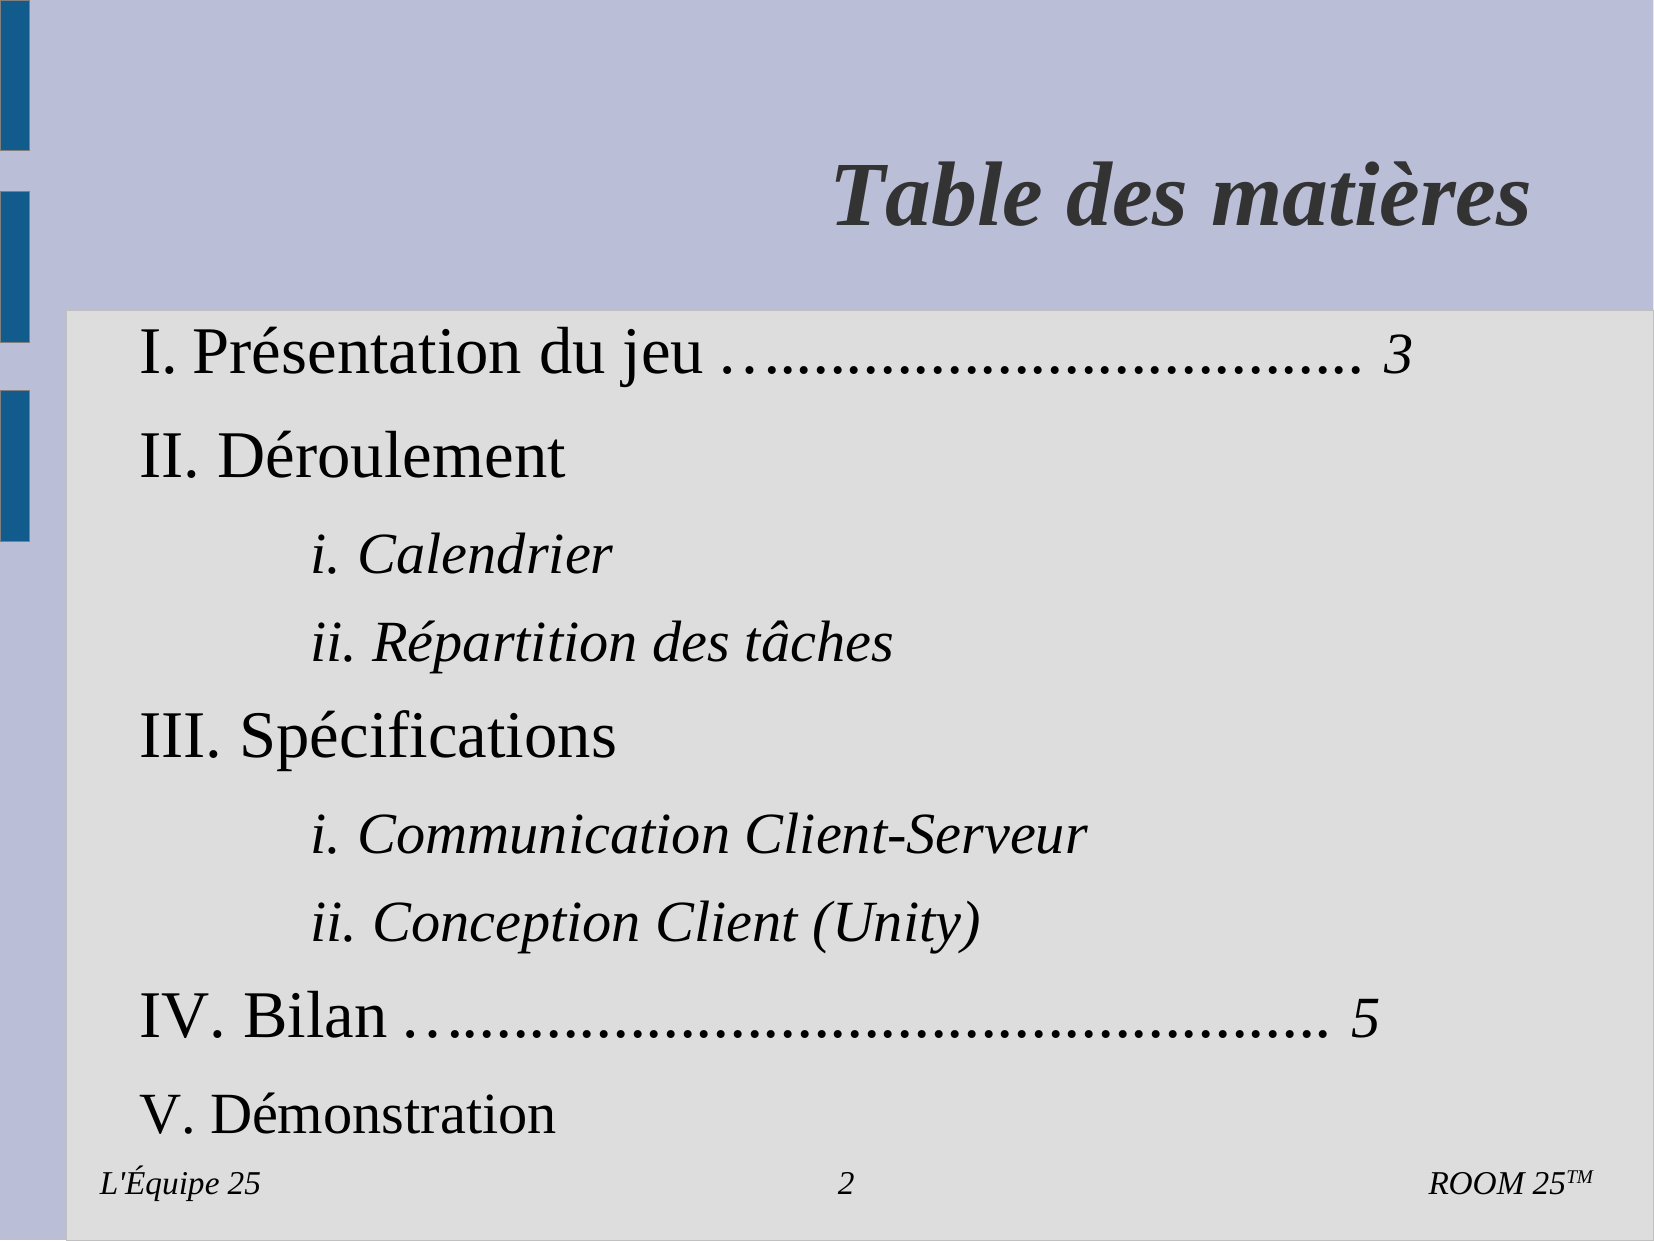

# Table des matières
Présentation du jeu …................................... 3
 Déroulement
Calendrier
 Répartition des tâches
 Spécifications
Communication Client-Serveur
 Conception Client (Unity)
 Bilan ….................................................... 5
 Démonstration
L'Équipe 25			 					2								ROOM 25TM